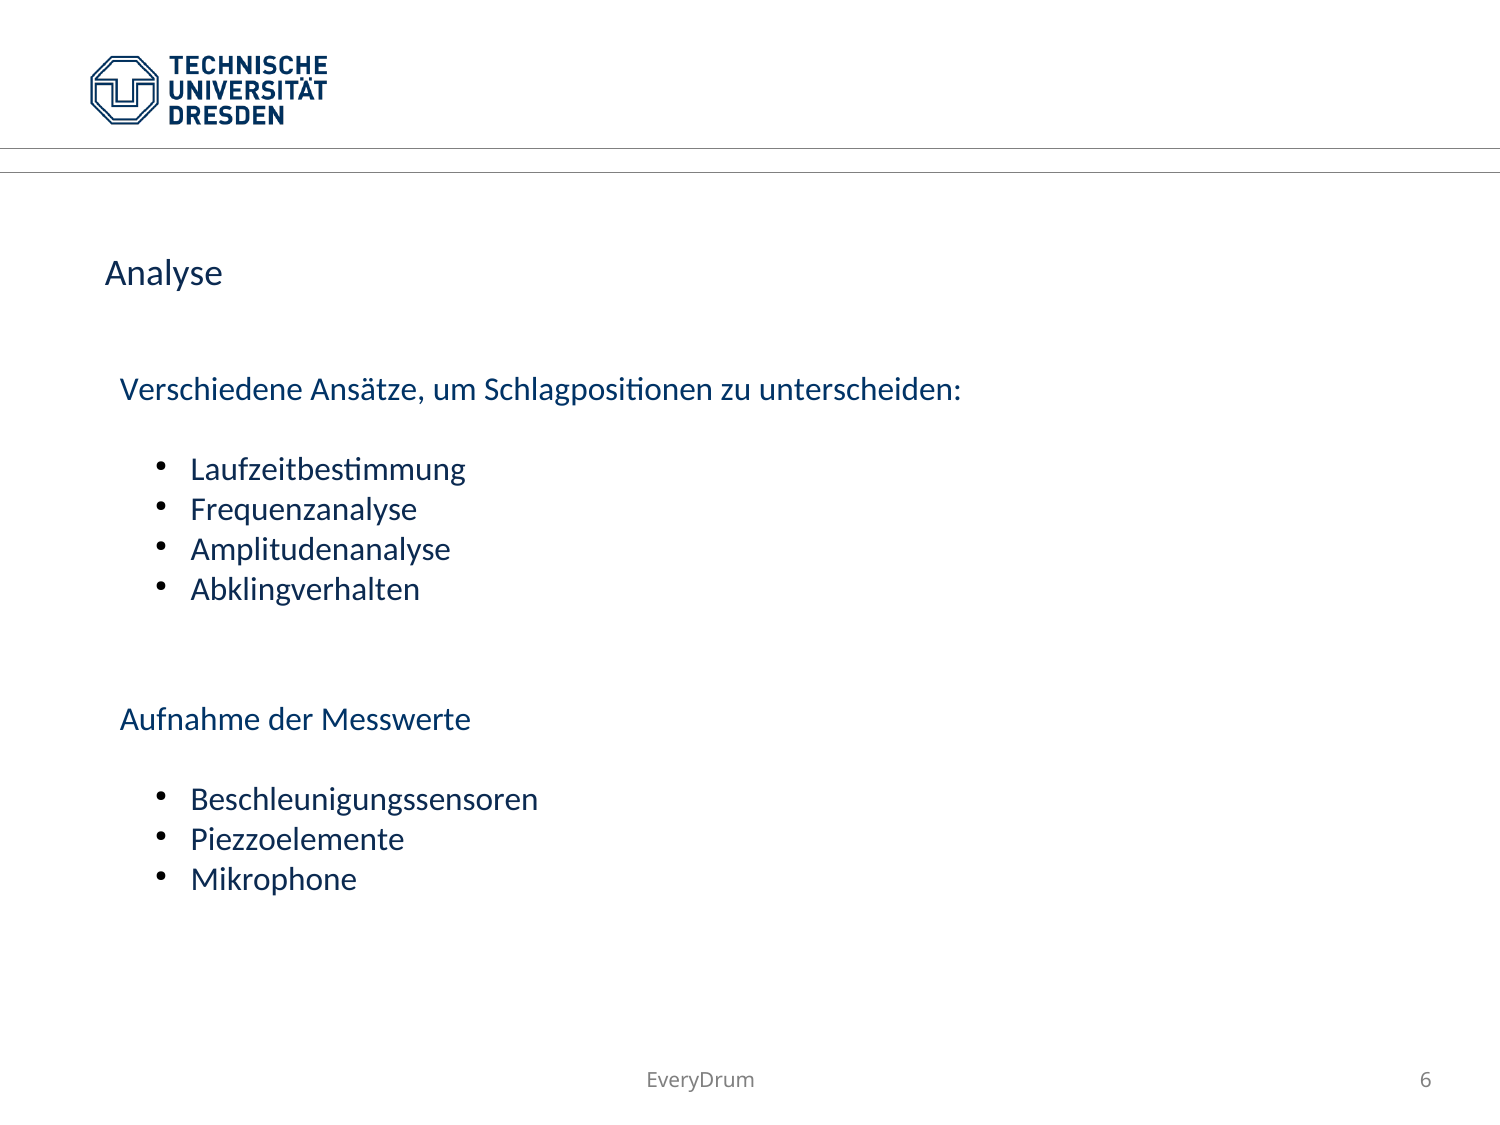

Analyse
Verschiedene Ansätze, um Schlagpositionen zu unterscheiden:
Laufzeitbestimmung
Frequenzanalyse
Amplitudenanalyse
Abklingverhalten
Aufnahme der Messwerte
Beschleunigungssensoren
Piezzoelemente
Mikrophone